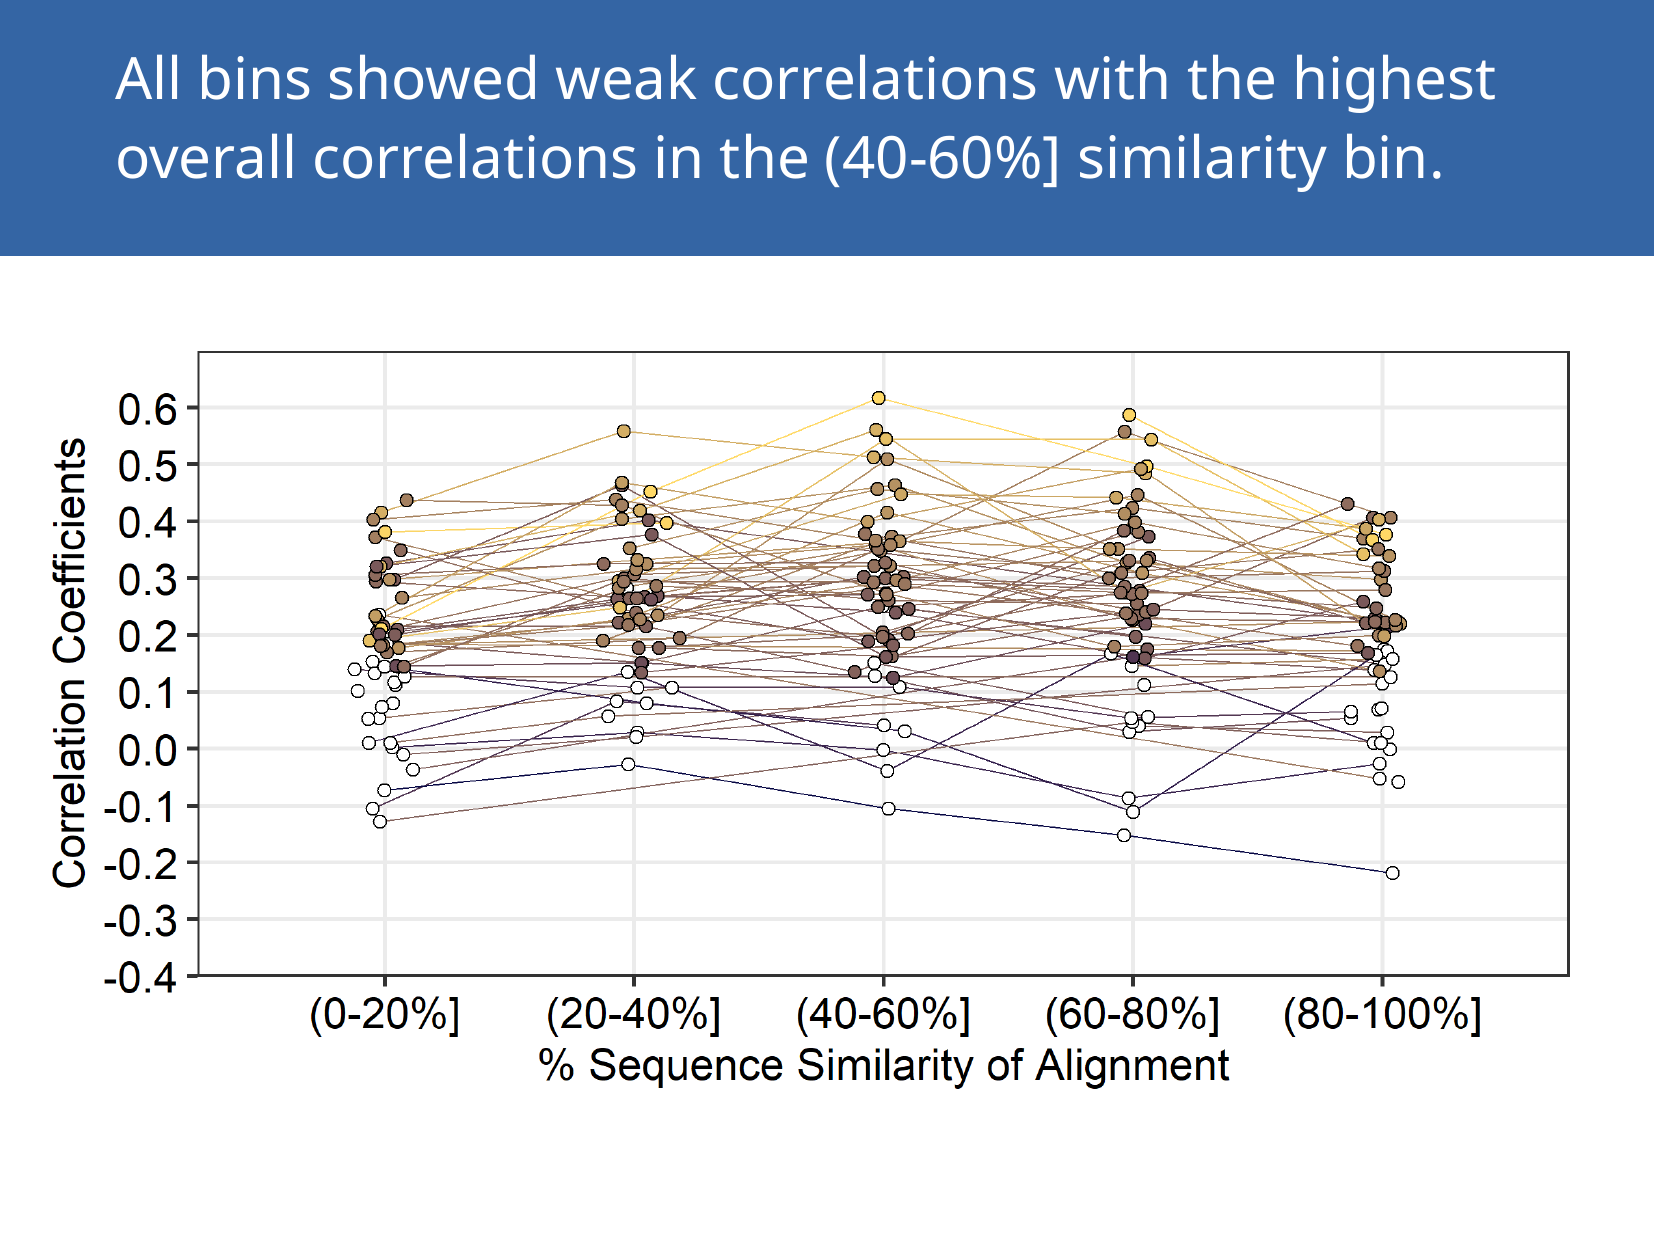

All bins showed weak correlations with the highest overall correlations in the (40-60%] similarity bin.